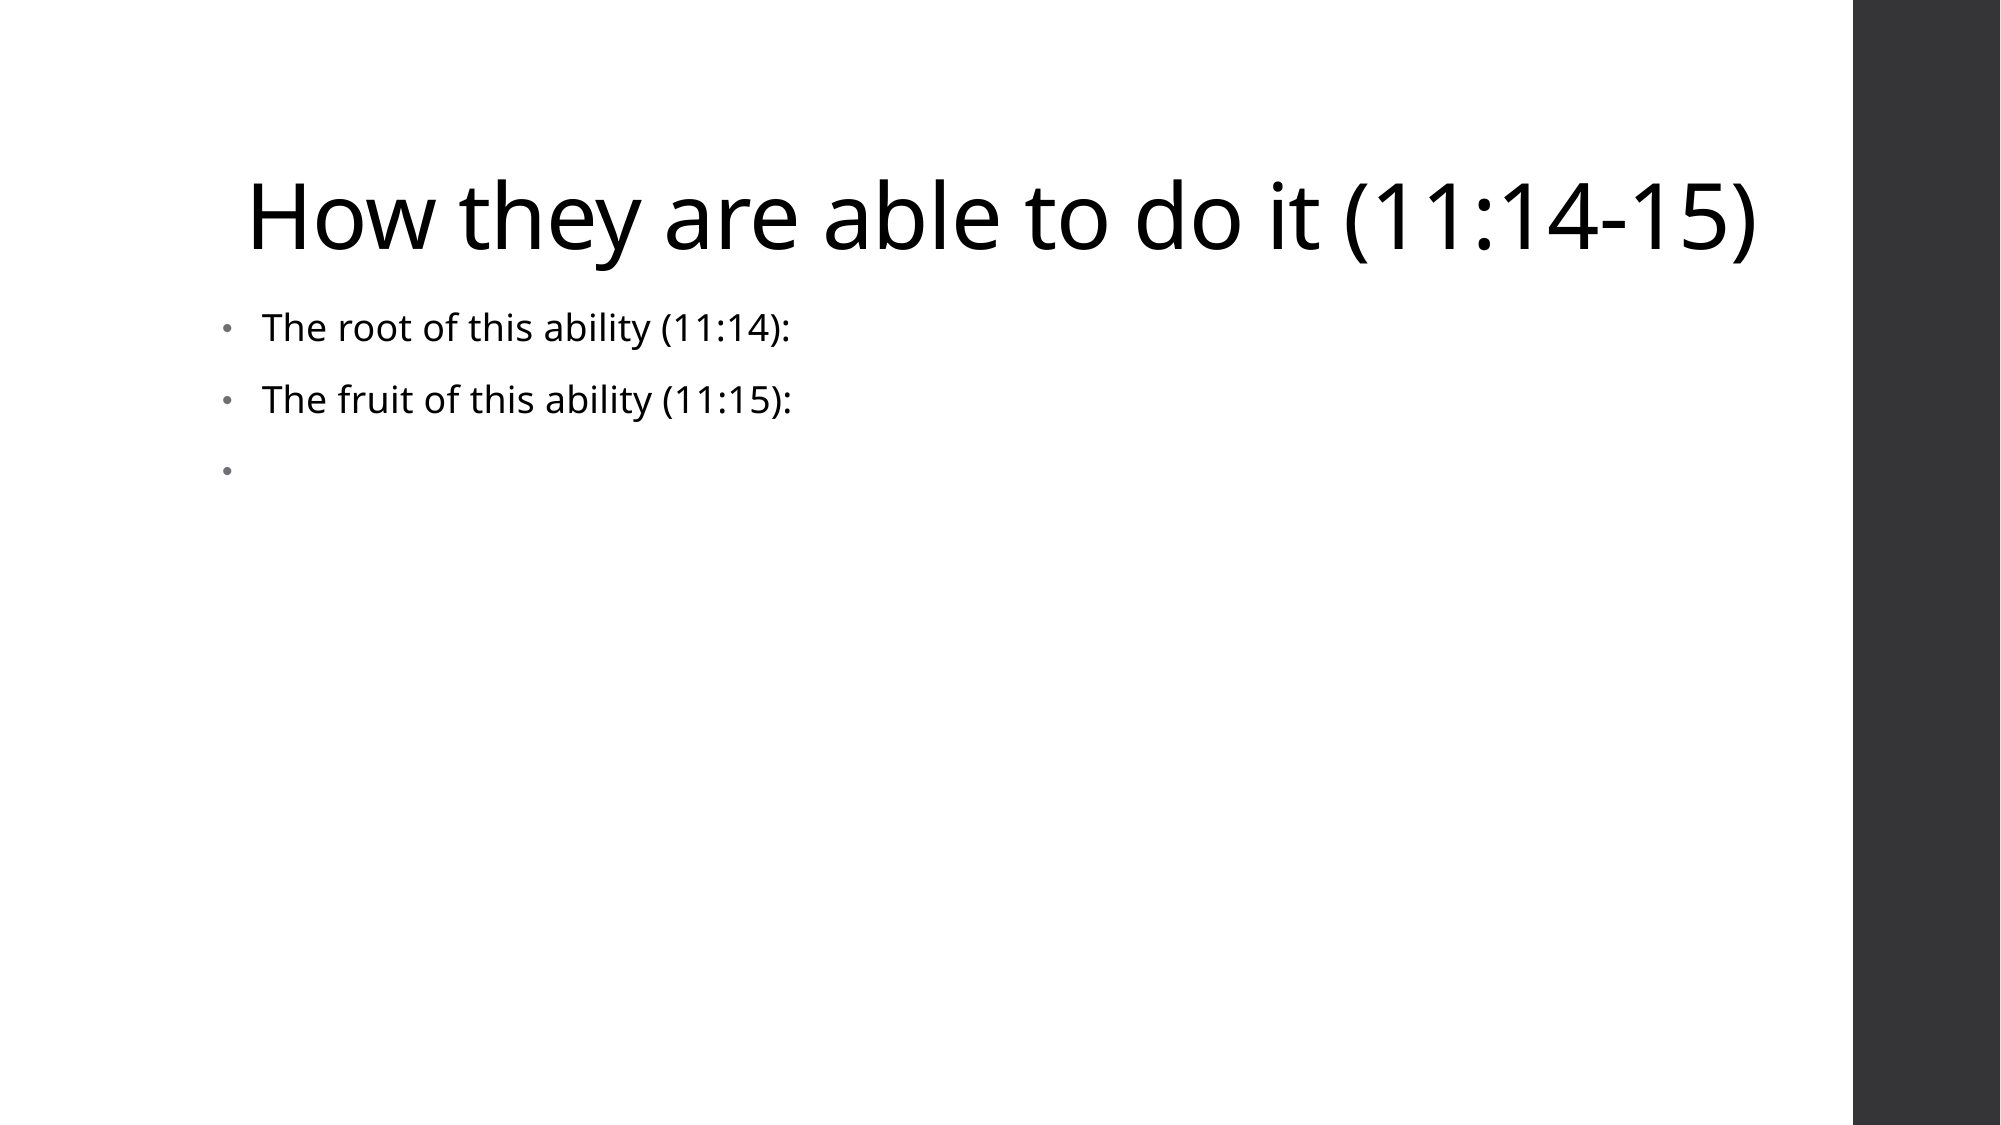

# How they are able to do it (11:14-15)
 The root of this ability (11:14):
 The fruit of this ability (11:15):